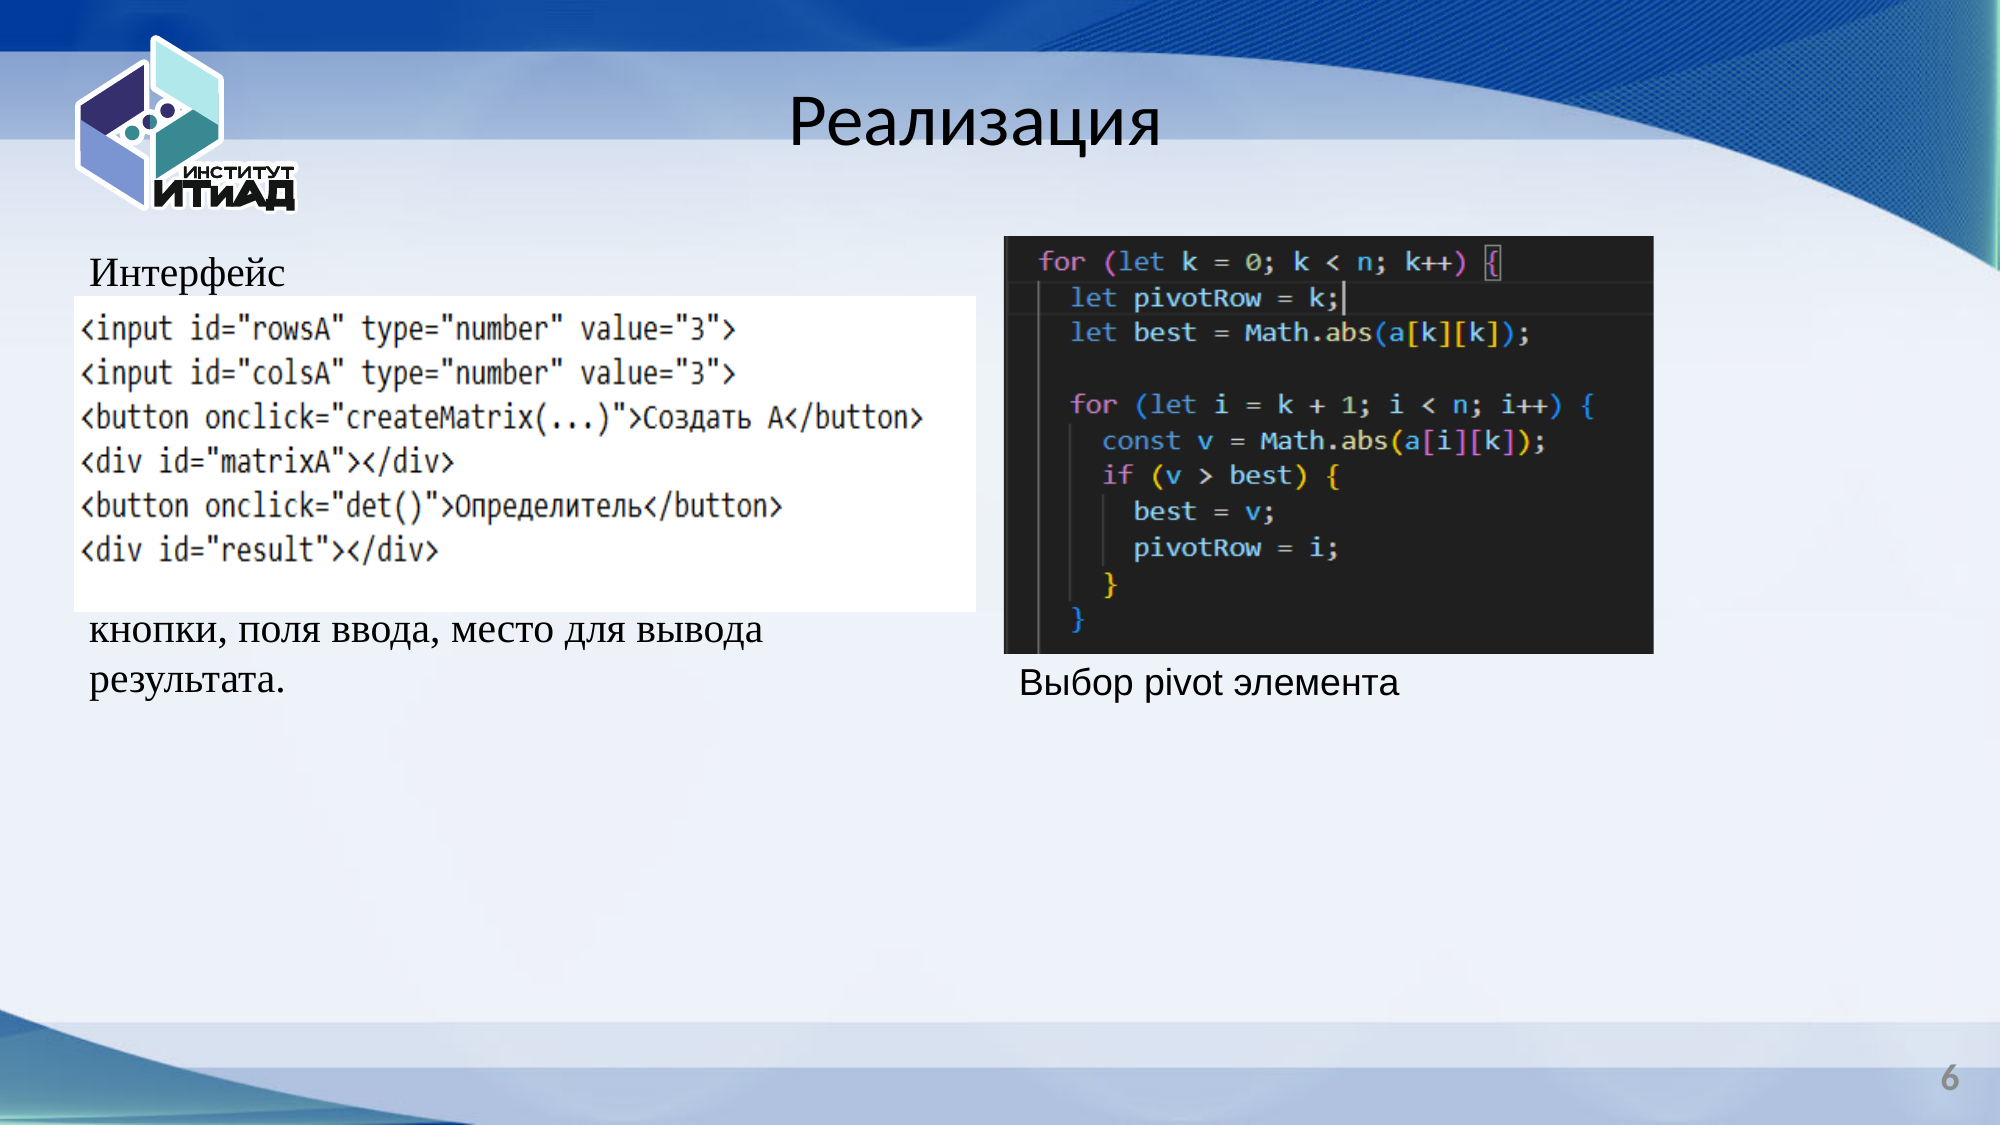

# Реализация
Интерфейс
кнопки, поля ввода, место для вывода результата.
Выбор pivot элемента
6